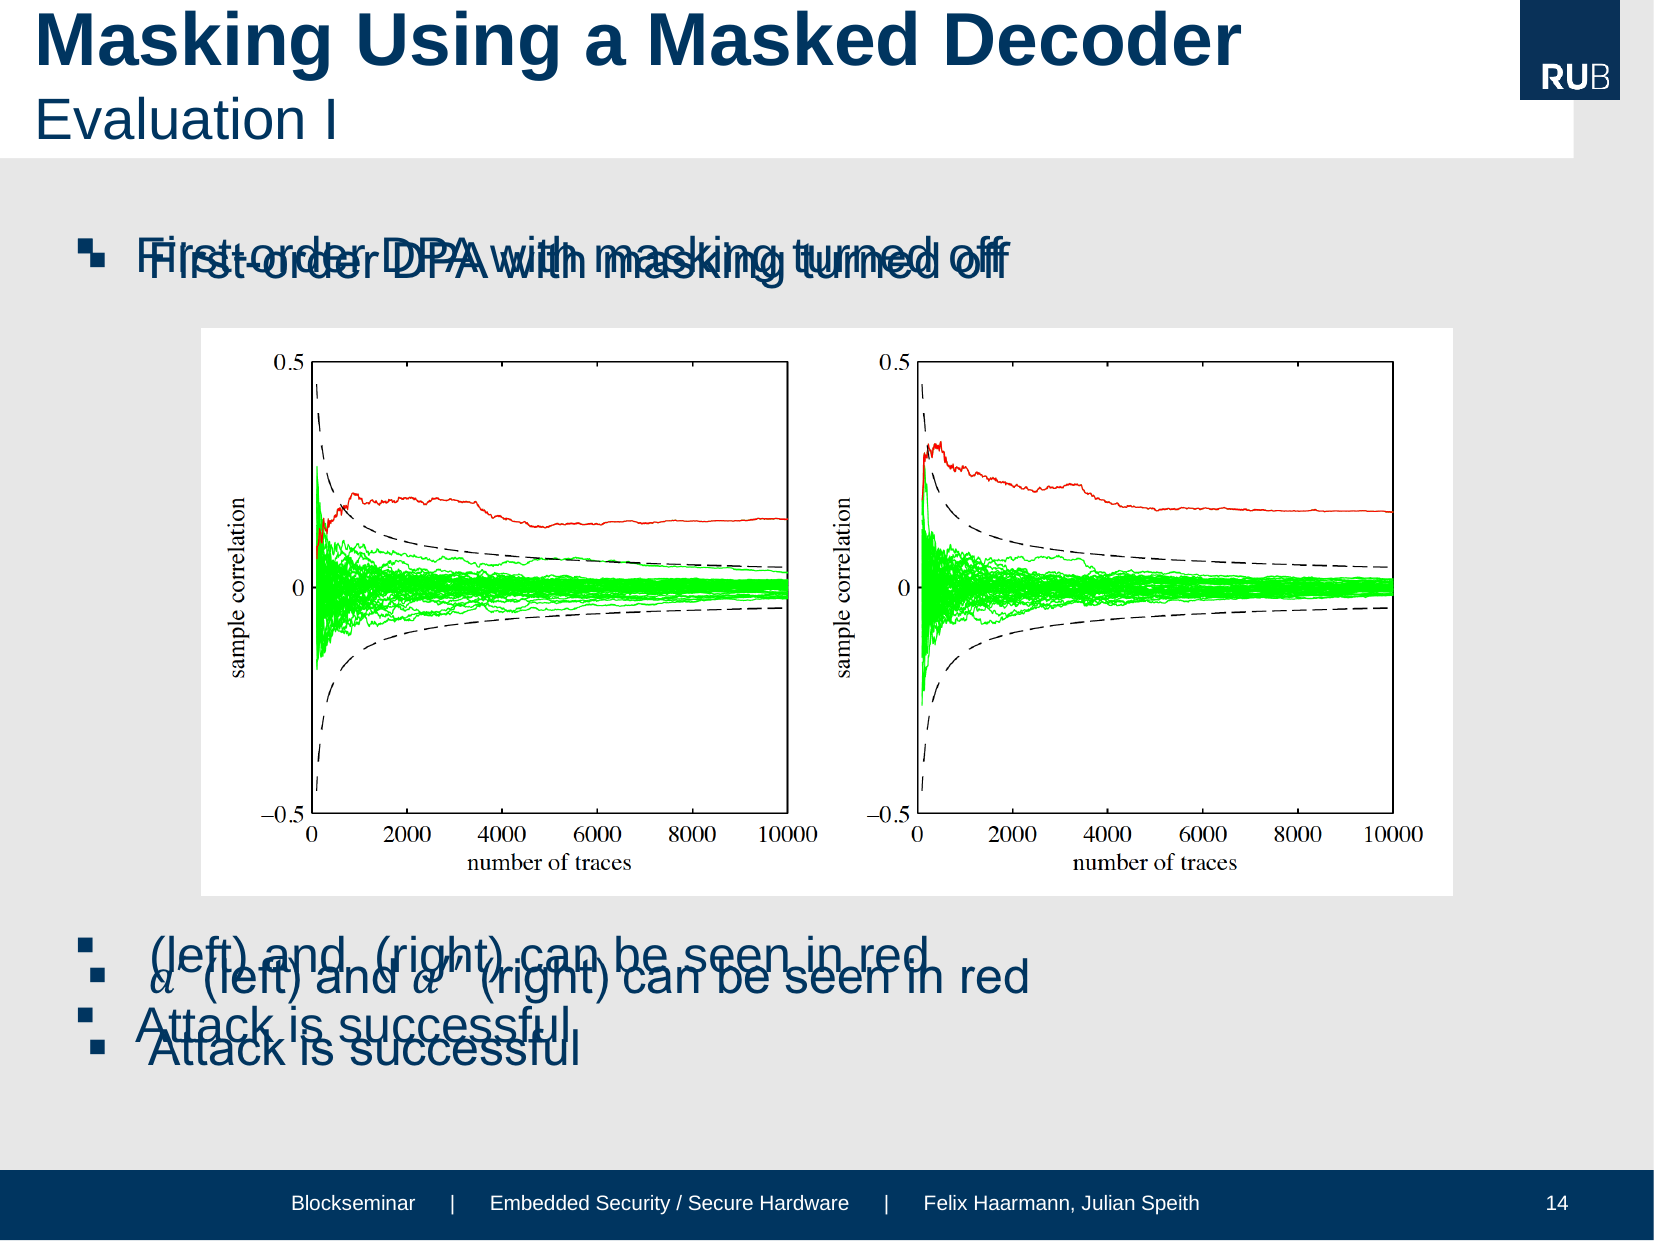

Masking Using a Masked Decoder
Evaluation I
# First-order DPA with masking turned off
 (left) and (right) can be seen in red
Attack is successful